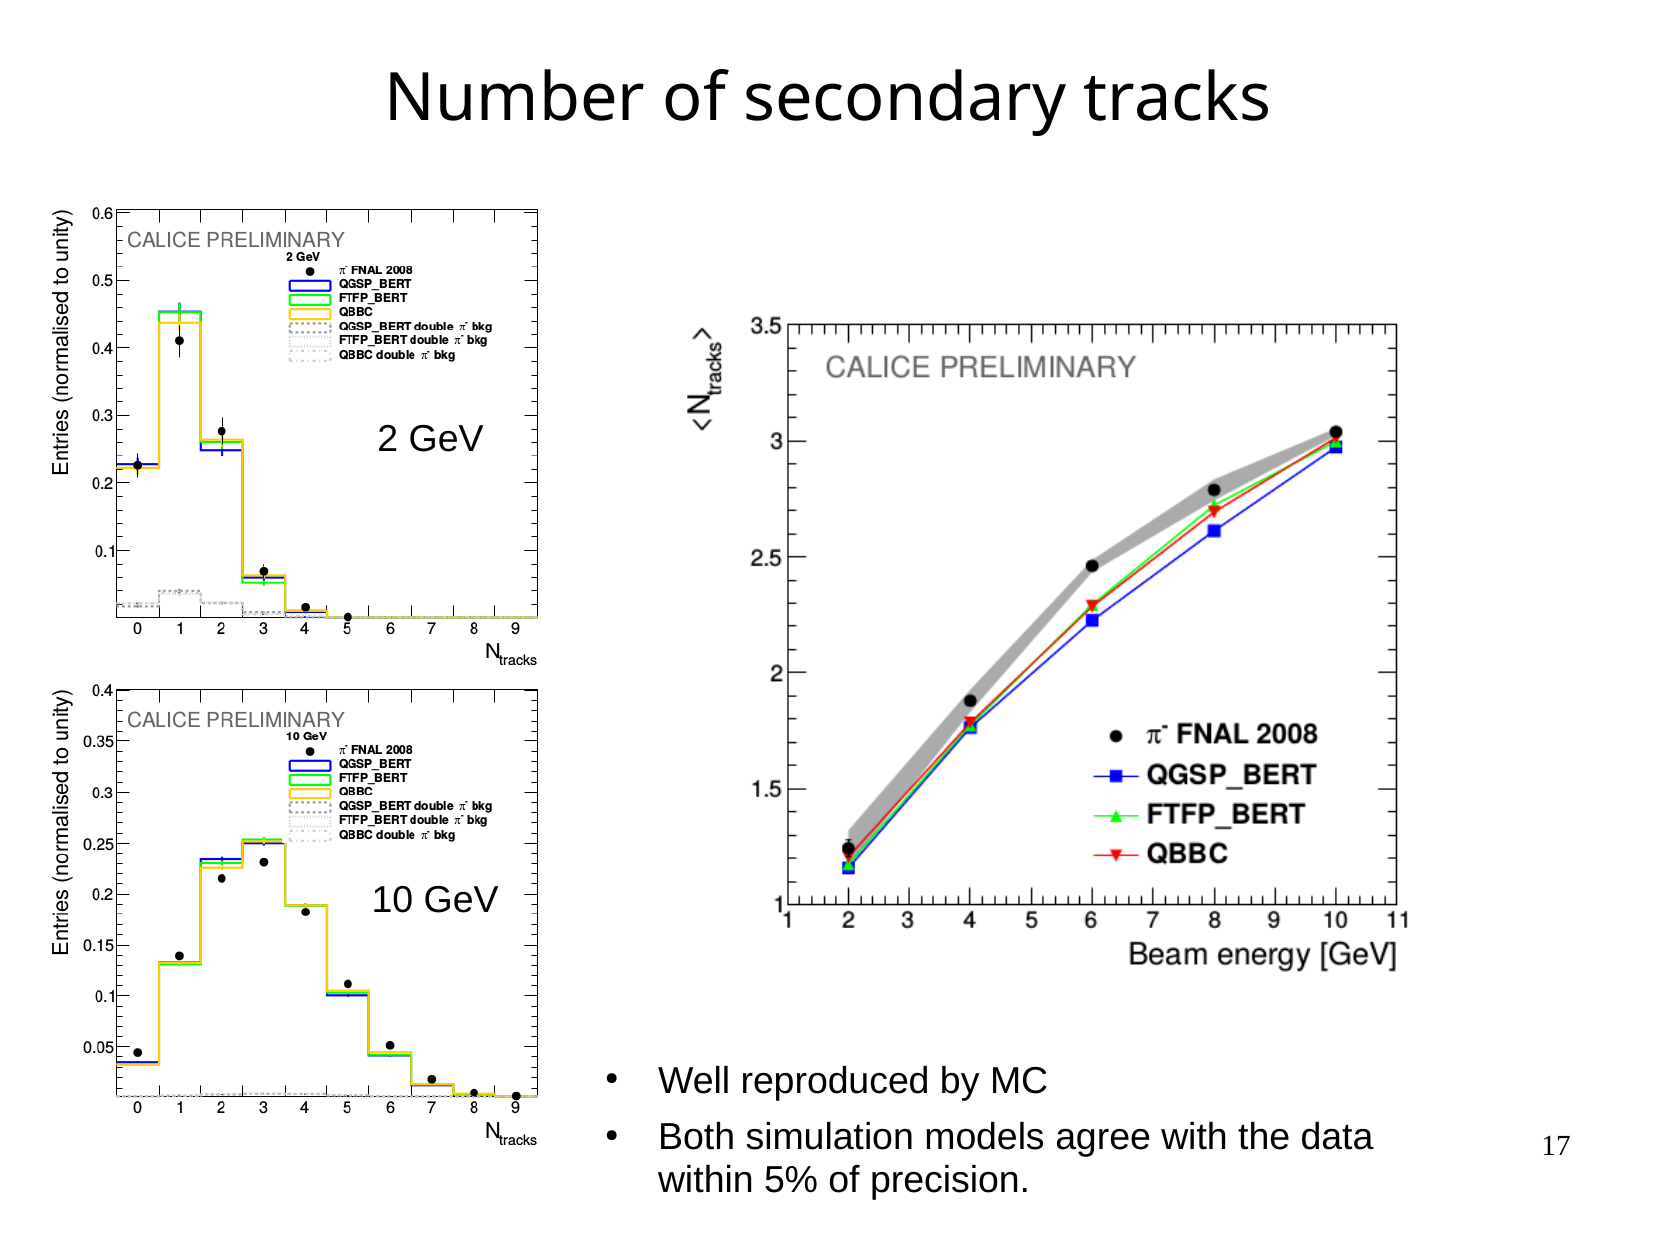

# Number of secondary tracks
2 GeV
10 GeV
Well reproduced by MC
Both simulation models agree with the data within 5% of precision.
17